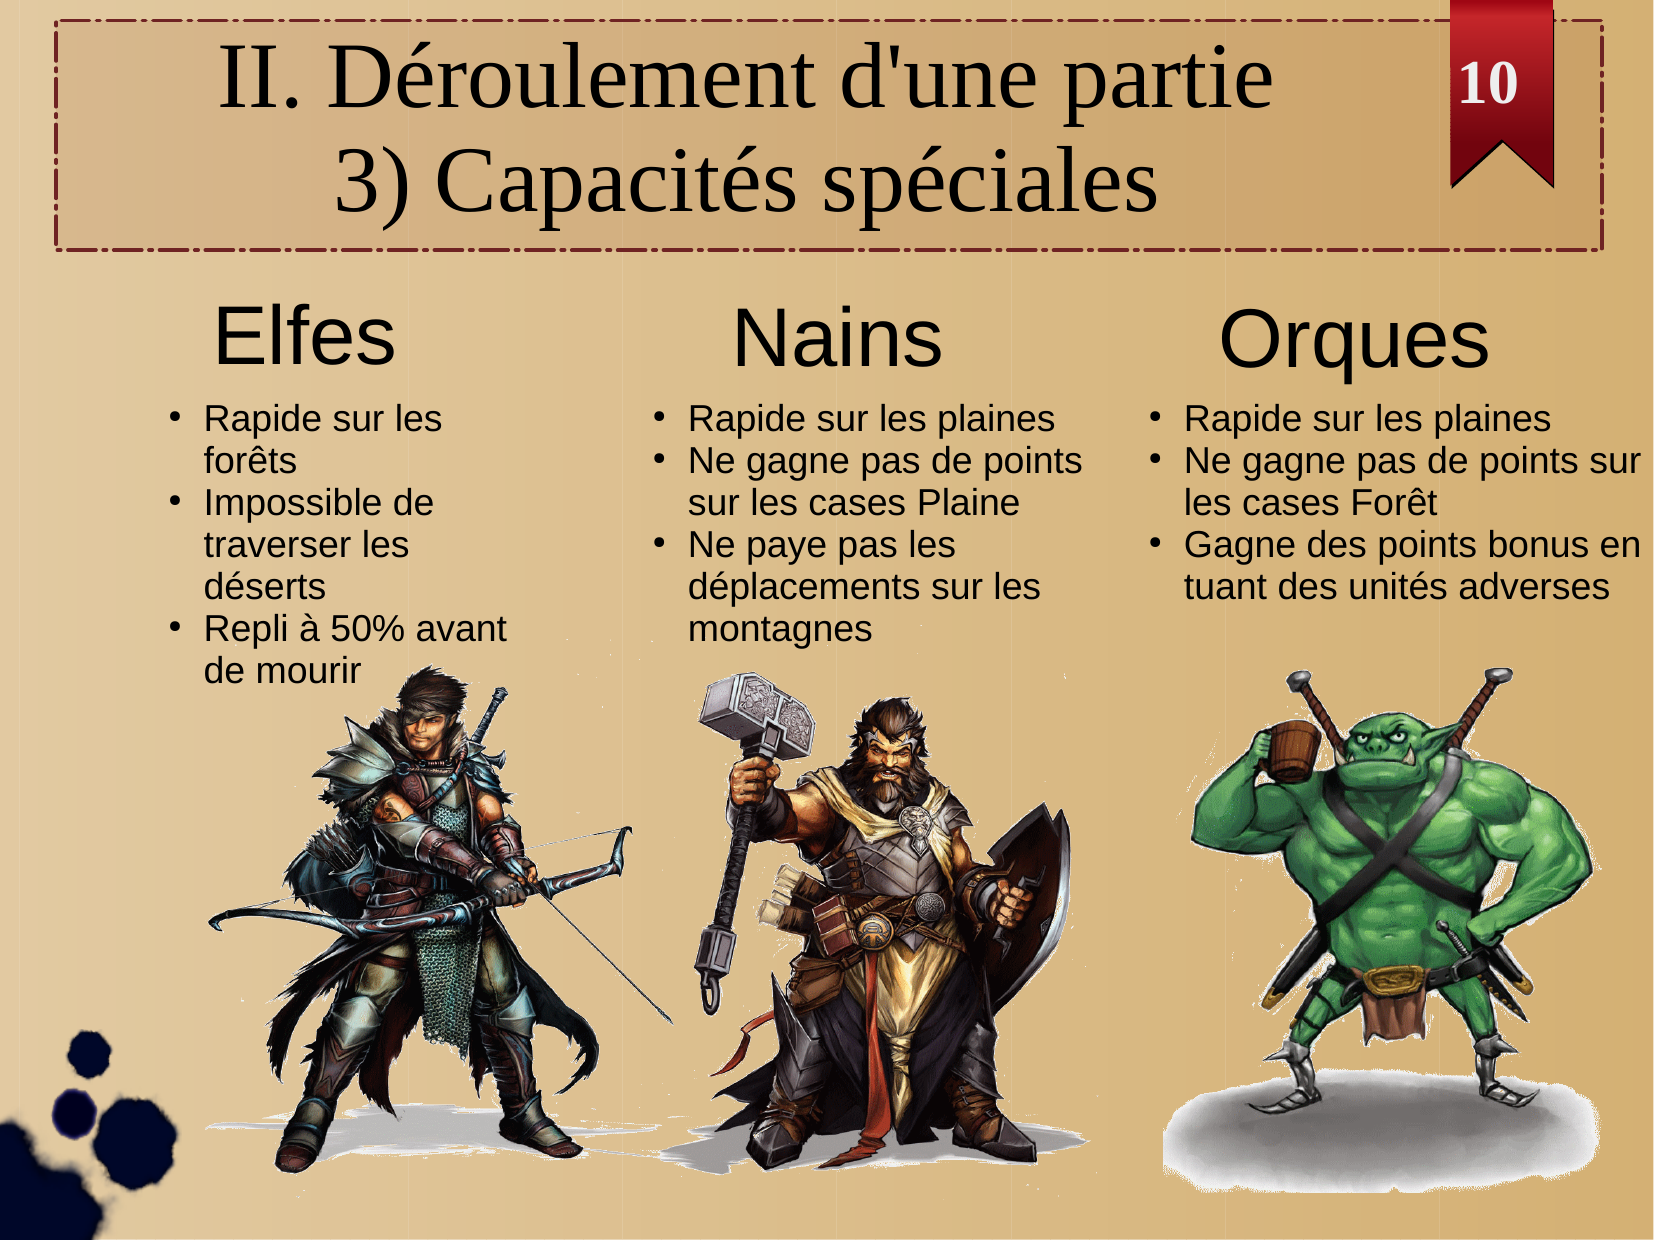

# II. Déroulement d'une partie 3) Capacités spéciales
10
Elfes
Nains
Orques
Rapide sur les forêts
Impossible de traverser les déserts
Repli à 50% avant de mourir
Rapide sur les plaines
Ne gagne pas de points sur les cases Plaine
Ne paye pas les déplacements sur les montagnes
Rapide sur les plaines
Ne gagne pas de points sur les cases Forêt
Gagne des points bonus en tuant des unités adverses